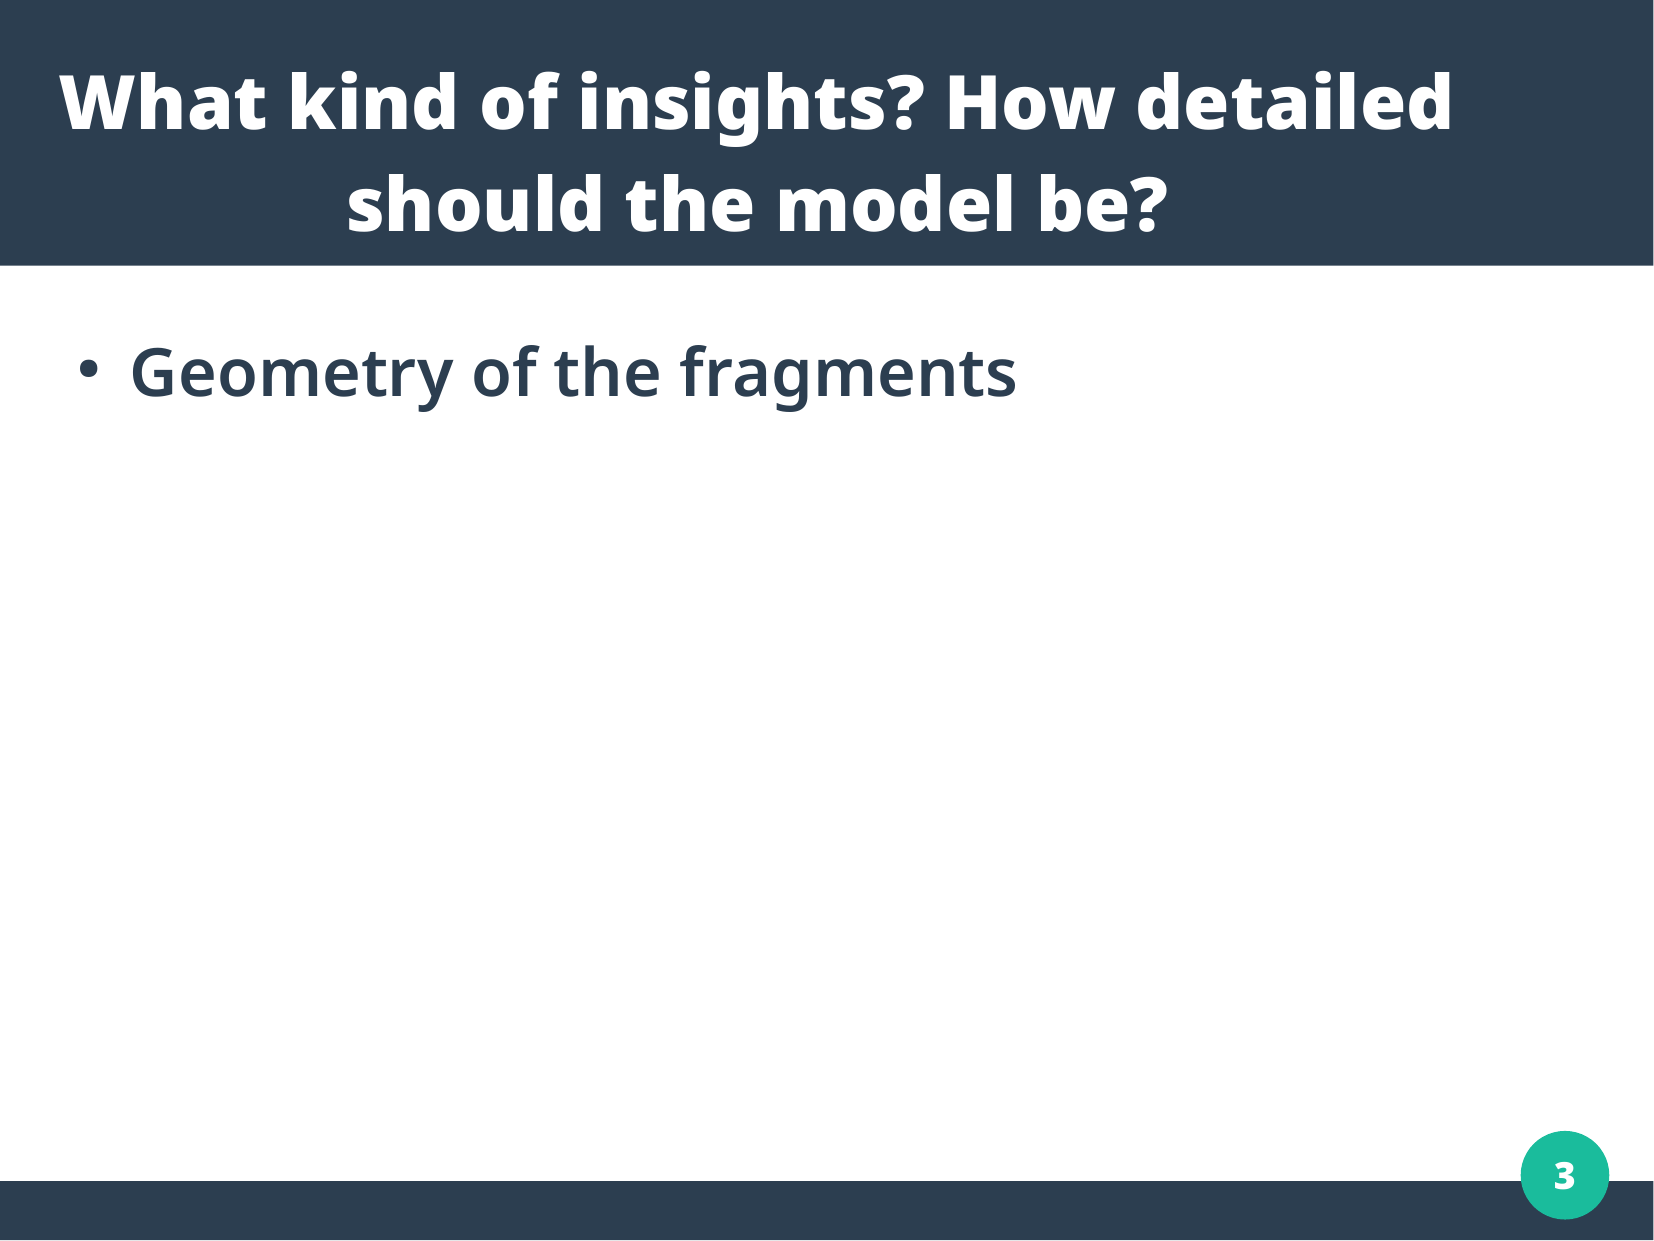

# What kind of insights? How detailed should the model be?
Geometry of the fragments
3